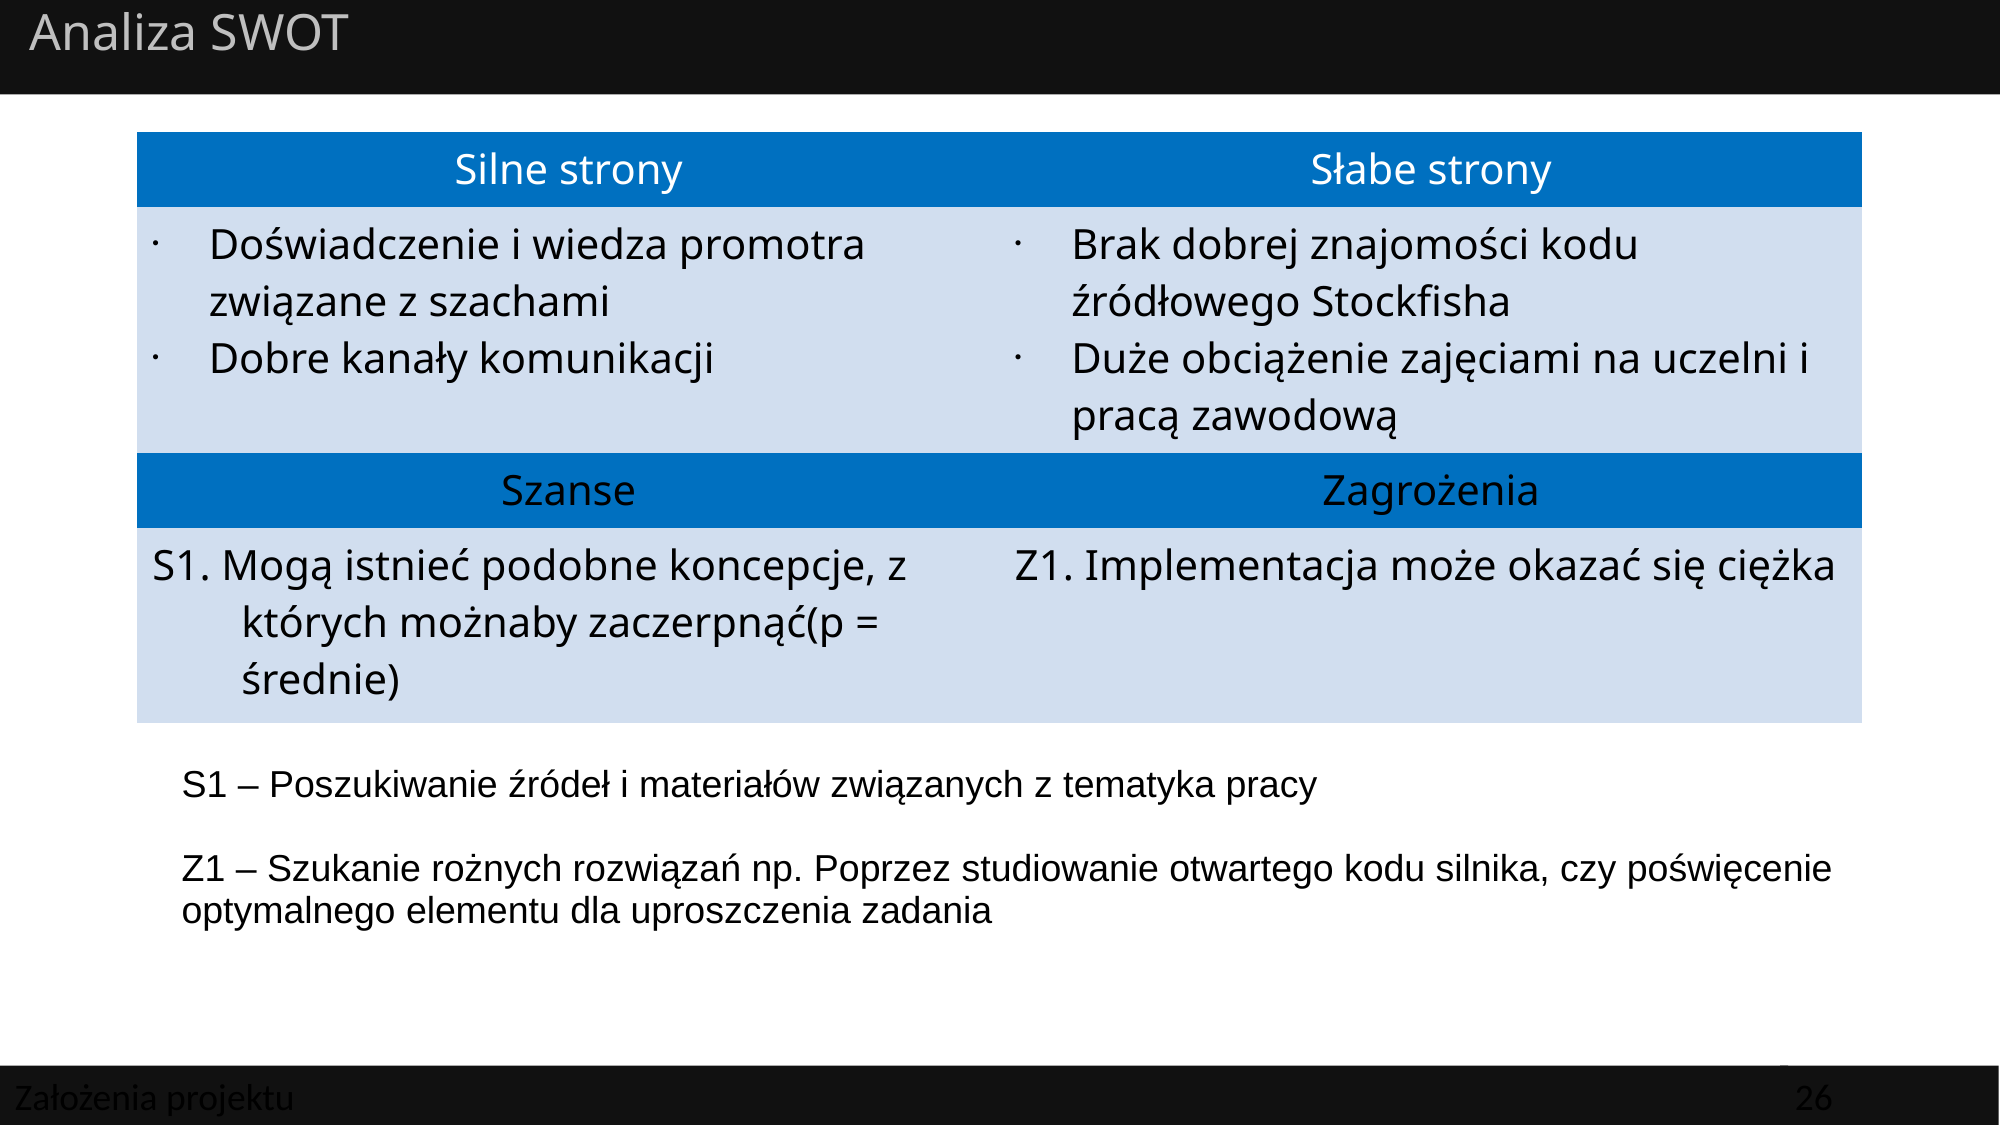

# Analiza SWOT
| Silne strony | Słabe strony |
| --- | --- |
| Doświadczenie i wiedza promotra związane z szachami Dobre kanały komunikacji | Brak dobrej znajomości kodu źródłowego Stockfisha Duże obciążenie zajęciami na uczelni i pracą zawodową |
| Szanse | Zagrożenia |
| S1. Mogą istnieć podobne koncepcje, z których możnaby zaczerpnąć(p = średnie) | Z1. Implementacja może okazać się ciężka |
S1 – Poszukiwanie źródeł i materiałów związanych z tematyka pracy
Z1 – Szukanie rożnych rozwiązań np. Poprzez studiowanie otwartego kodu silnika, czy poświęcenie
optymalnego elementu dla uproszczenia zadania
Założenia projektu